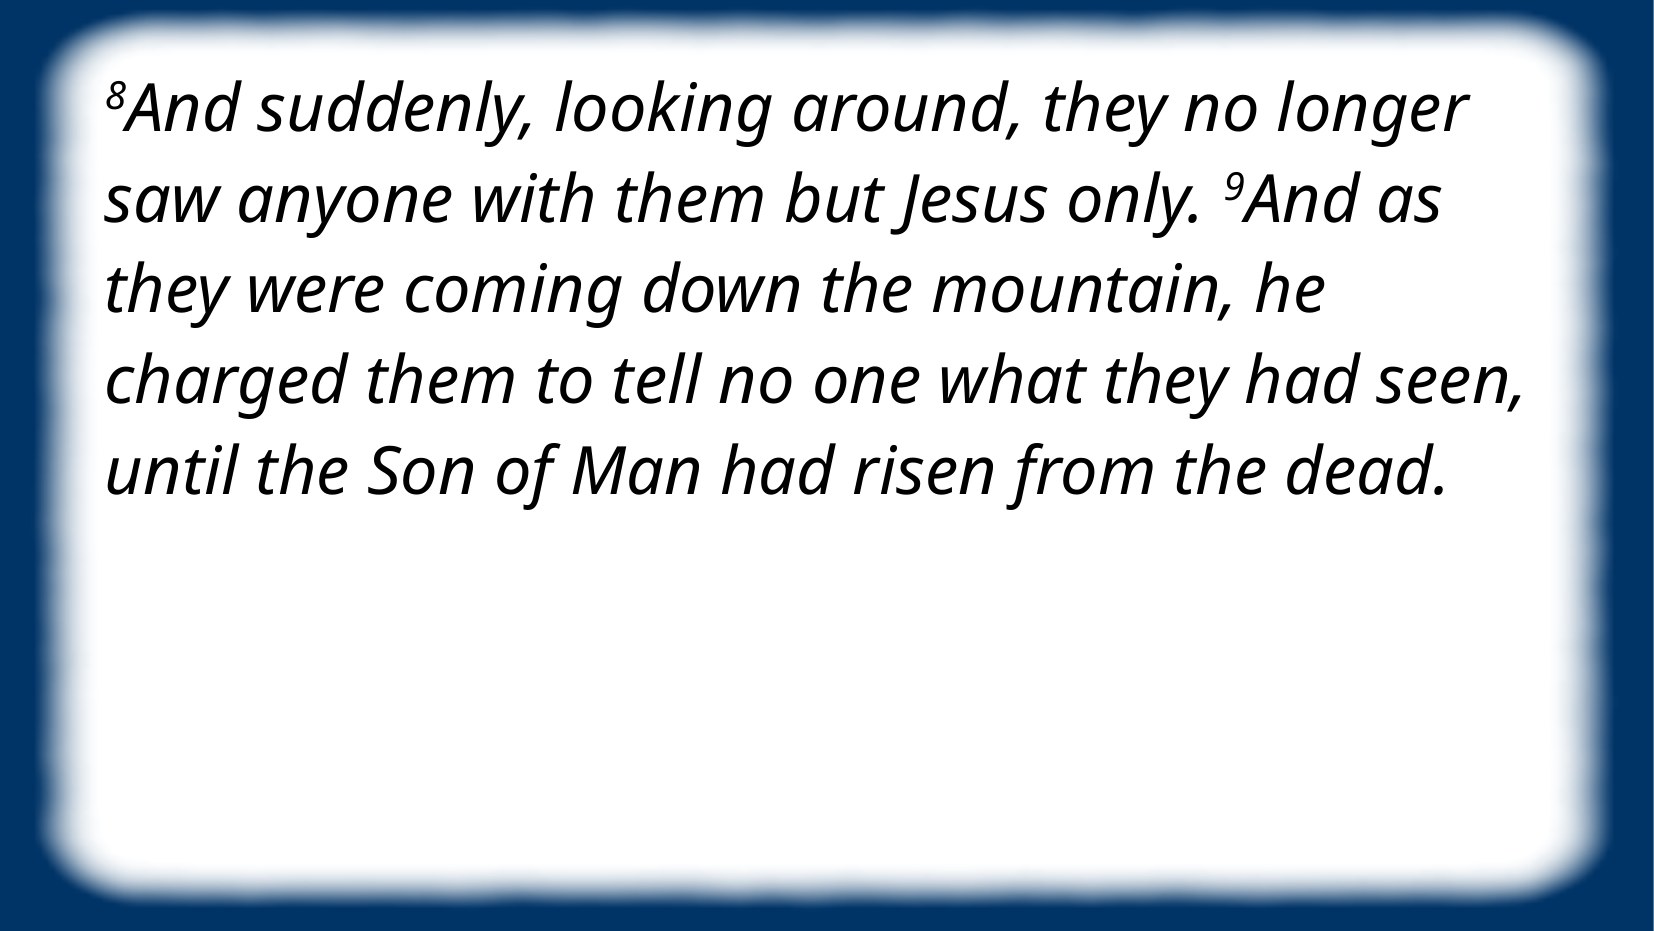

8And suddenly, looking around, they no longer saw anyone with them but Jesus only. 9And as they were coming down the mountain, he charged them to tell no one what they had seen, until the Son of Man had risen from the dead.